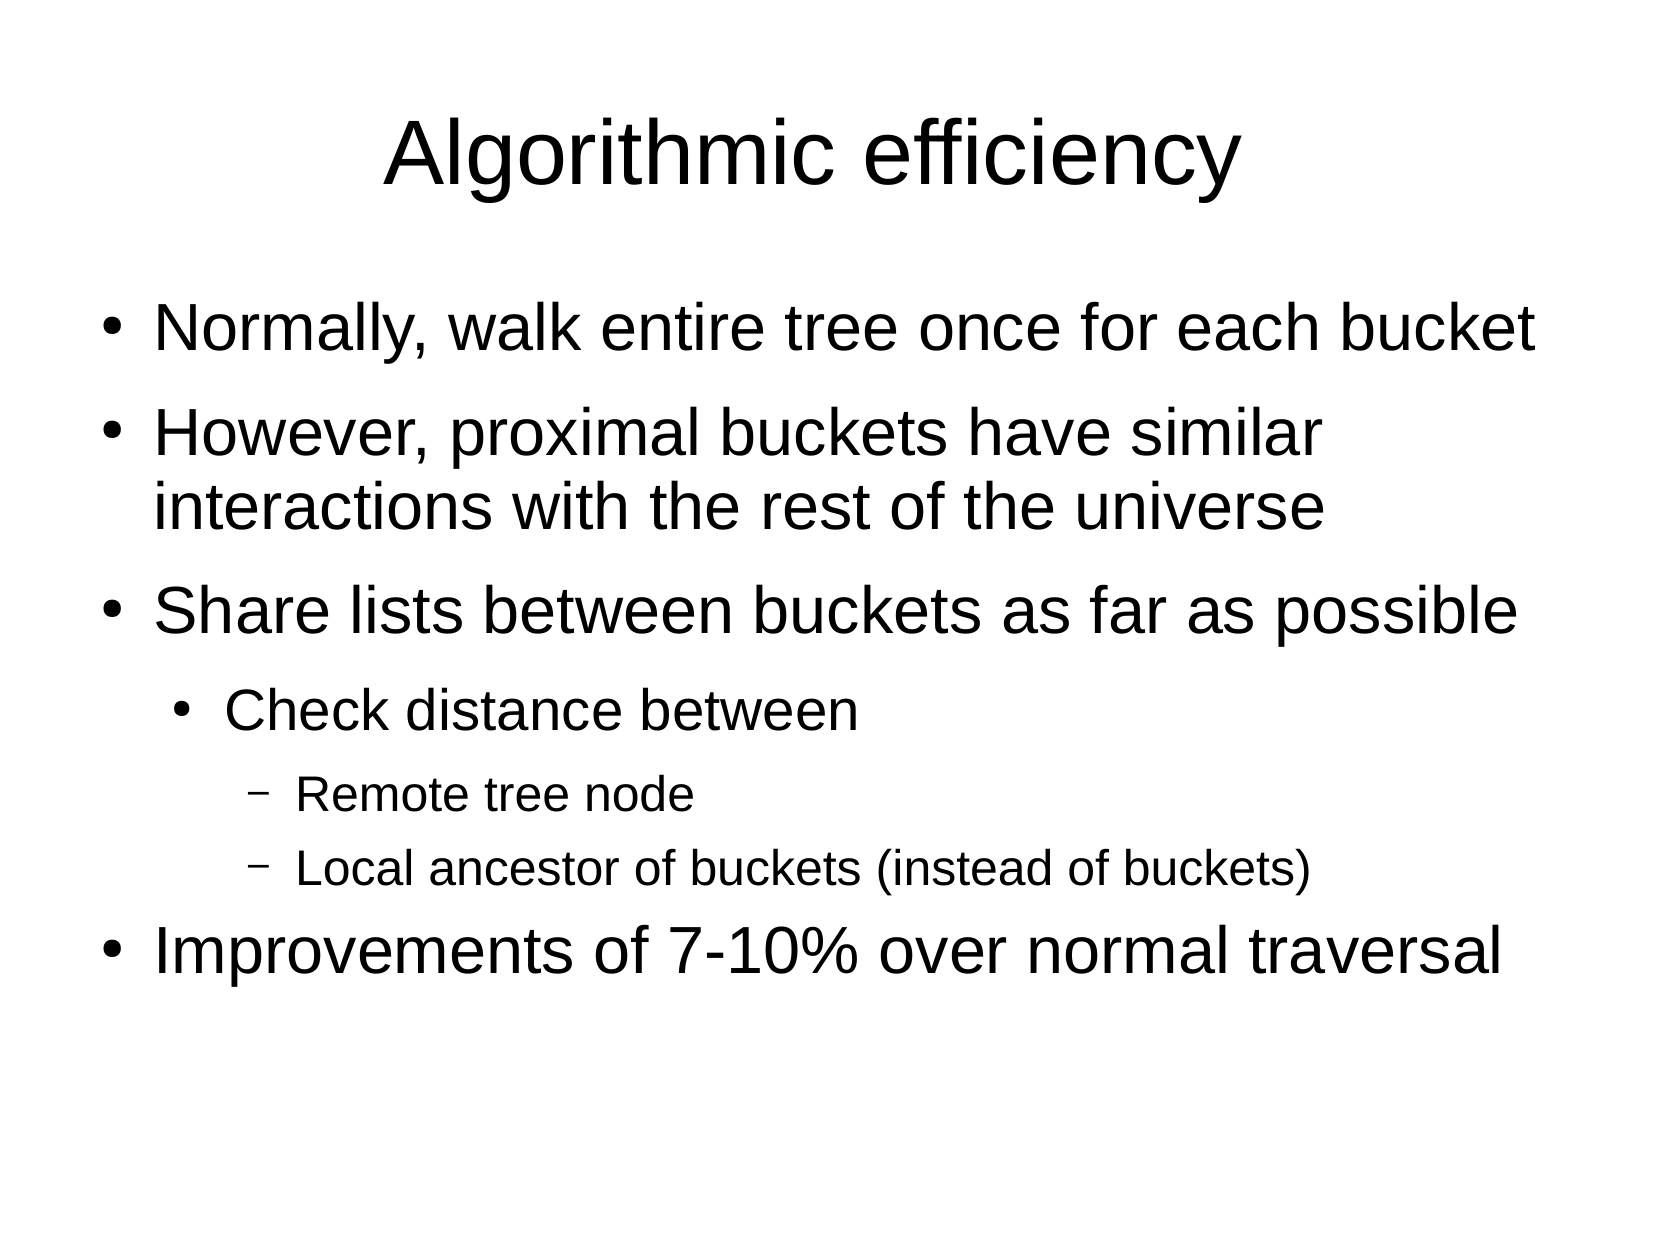

# Algorithmic efficiency
Normally, walk entire tree once for each bucket
However, proximal buckets have similar interactions with the rest of the universe
Share lists between buckets as far as possible
Check distance between
Remote tree node
Local ancestor of buckets (instead of buckets)
Improvements of 7-10% over normal traversal